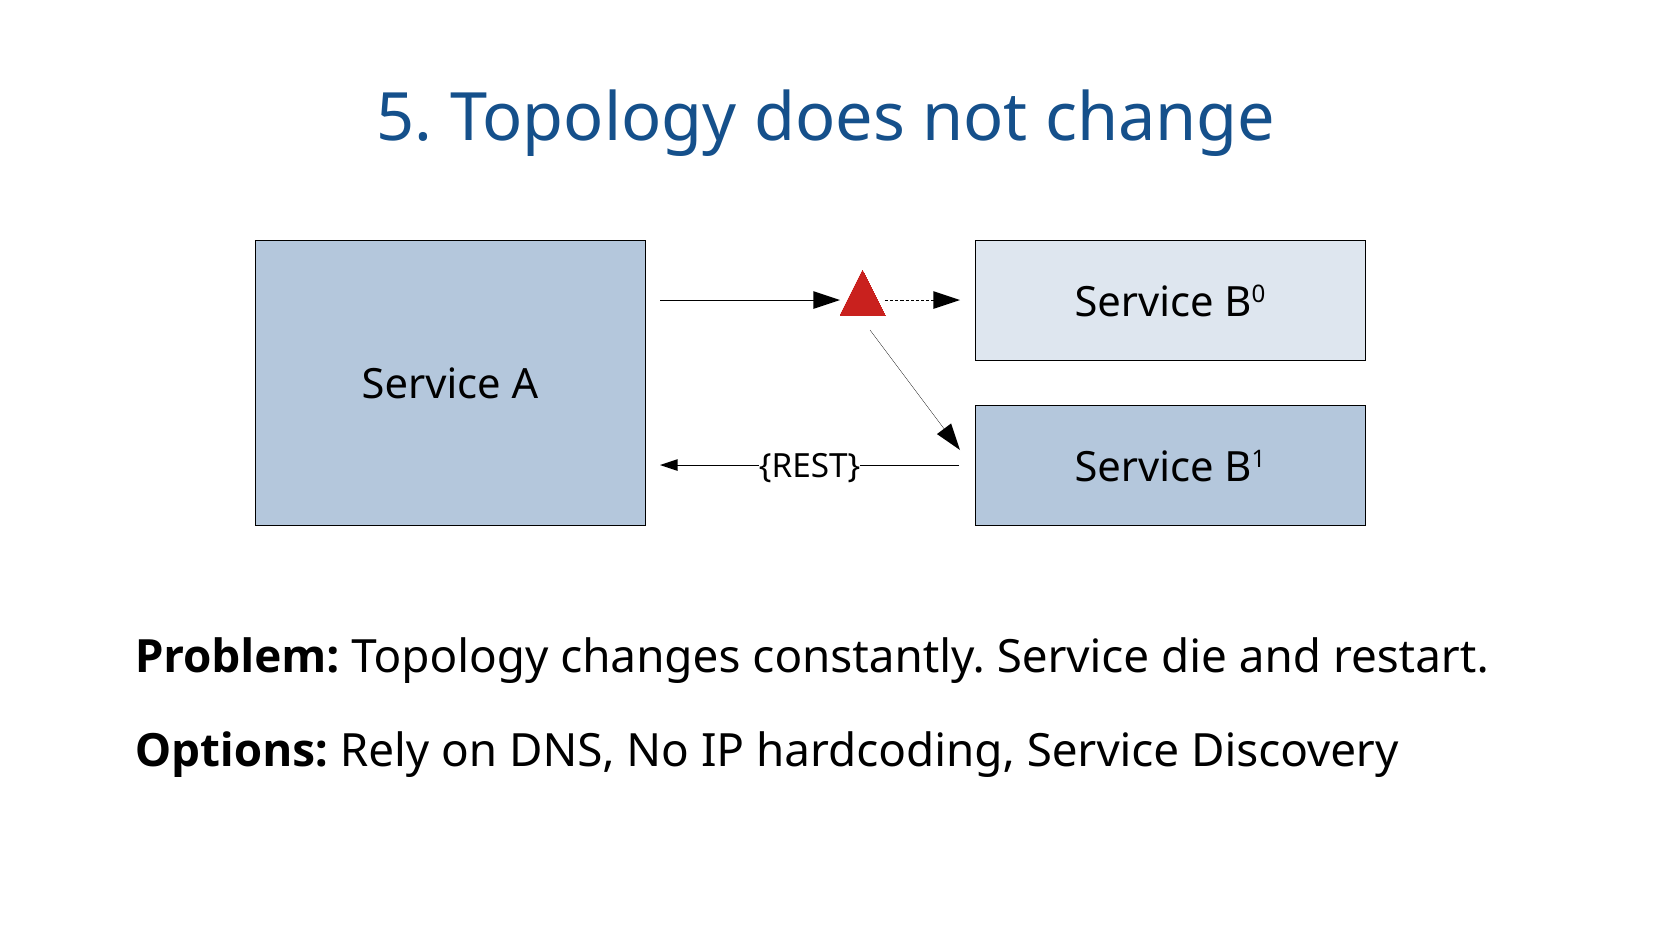

# 5. Topology does not change
Service A
Service B0
Service B1
Problem: Topology changes constantly. Service die and restart.
Options: Rely on DNS, No IP hardcoding, Service Discovery